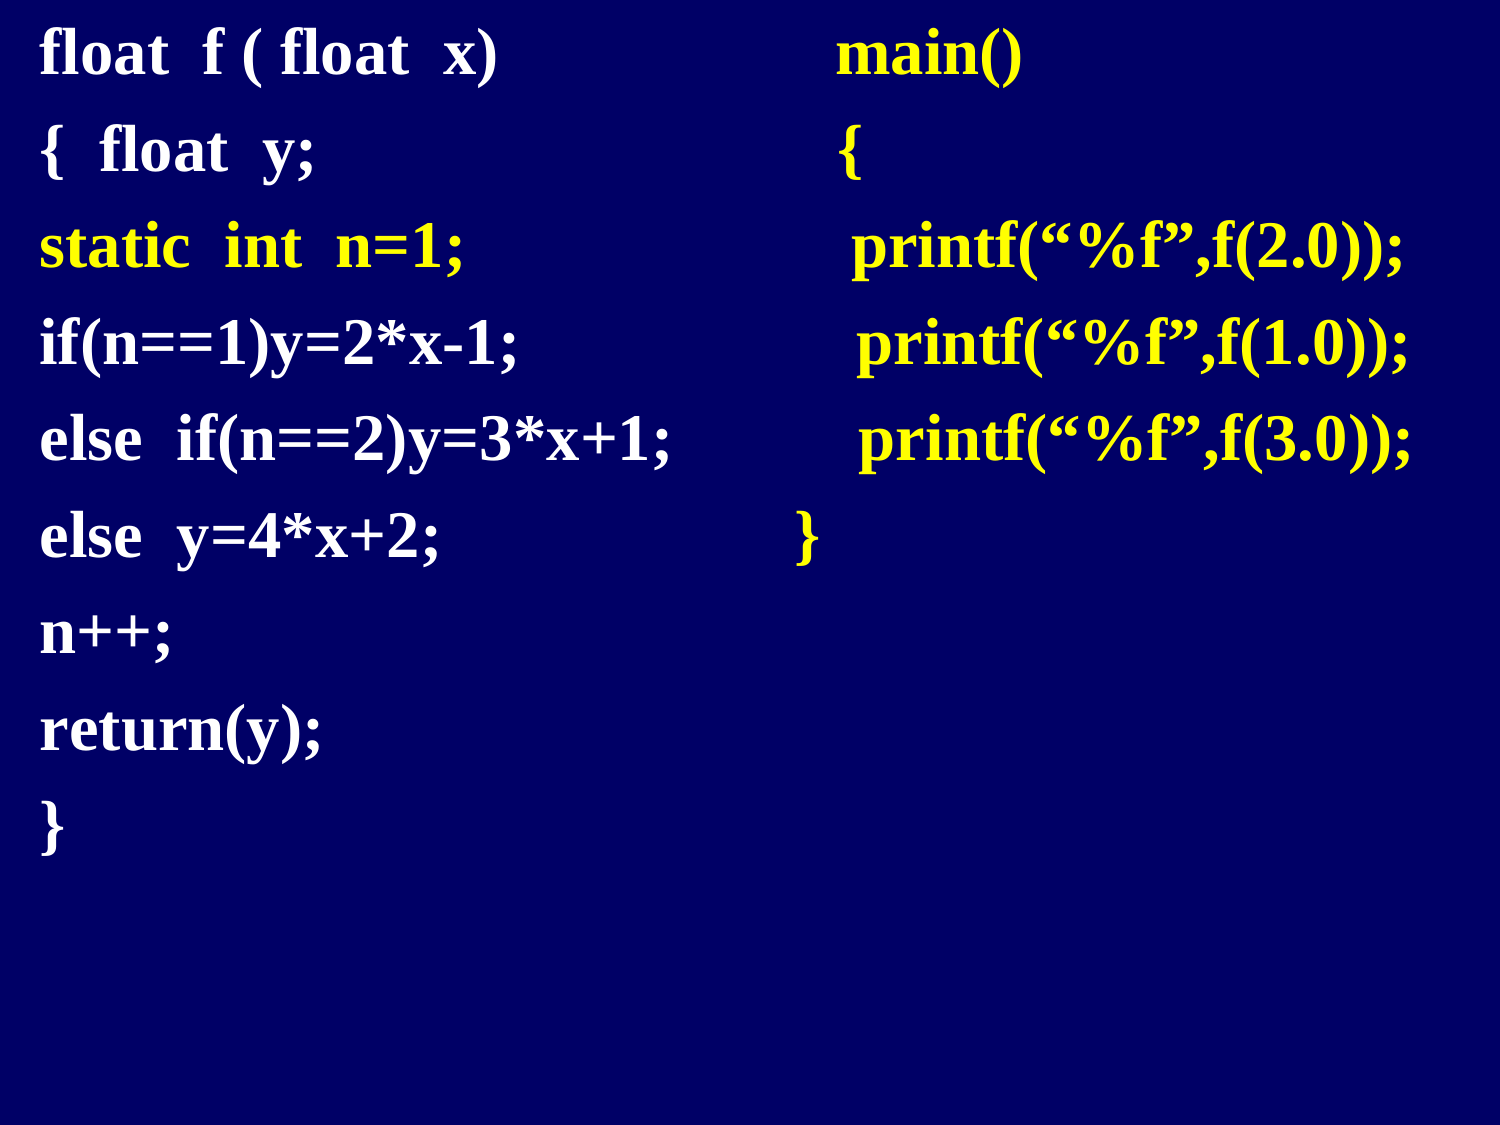

# float f ( float x) main()
{ float y; {
static int n=1; printf(“%f”,f(2.0));
if(n==1)y=2*x-1; printf(“%f”,f(1.0));
else if(n==2)y=3*x+1; printf(“%f”,f(3.0));
else y=4*x+2; }
n++;
return(y);
}